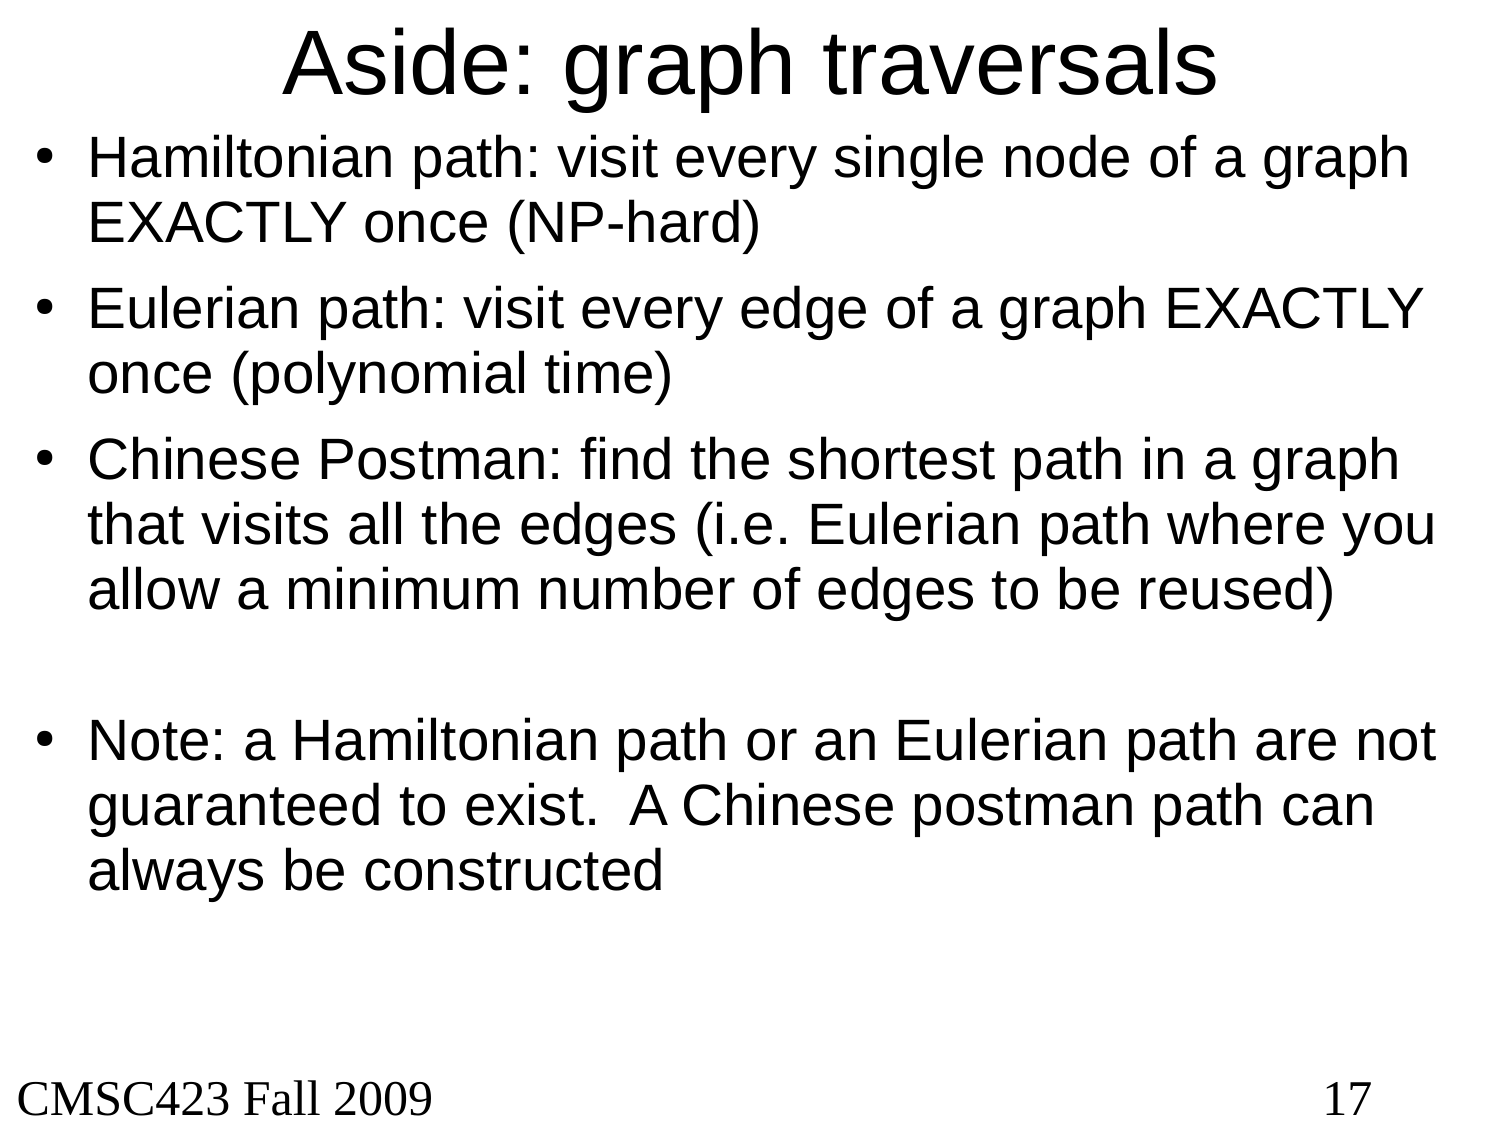

# Aside: graph traversals
Hamiltonian path: visit every single node of a graph EXACTLY once (NP-hard)
Eulerian path: visit every edge of a graph EXACTLY once (polynomial time)
Chinese Postman: find the shortest path in a graph that visits all the edges (i.e. Eulerian path where you allow a minimum number of edges to be reused)
Note: a Hamiltonian path or an Eulerian path are not guaranteed to exist. A Chinese postman path can always be constructed
CMSC423 Fall 2009
17